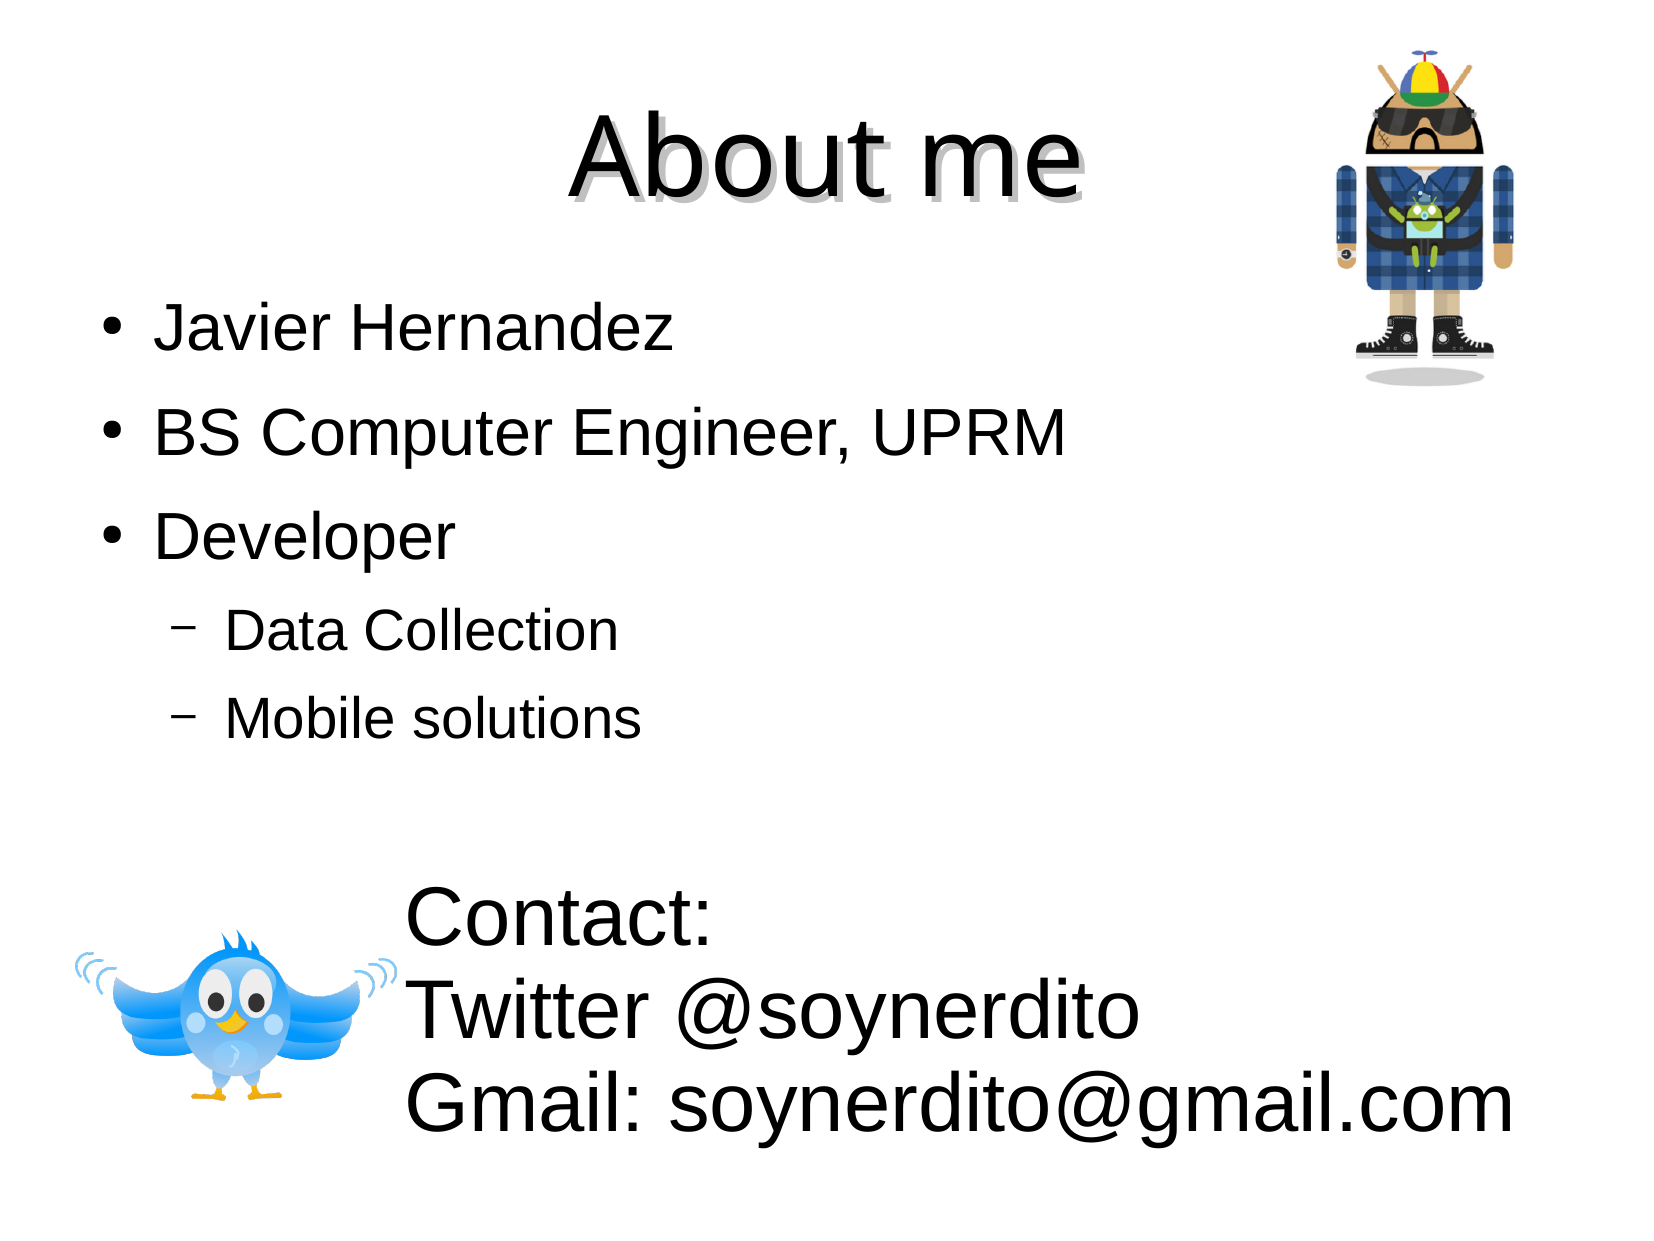

# About me
Javier Hernandez
BS Computer Engineer, UPRM
Developer
Data Collection
Mobile solutions
Contact:
Twitter @soynerdito
Gmail: soynerdito@gmail.com